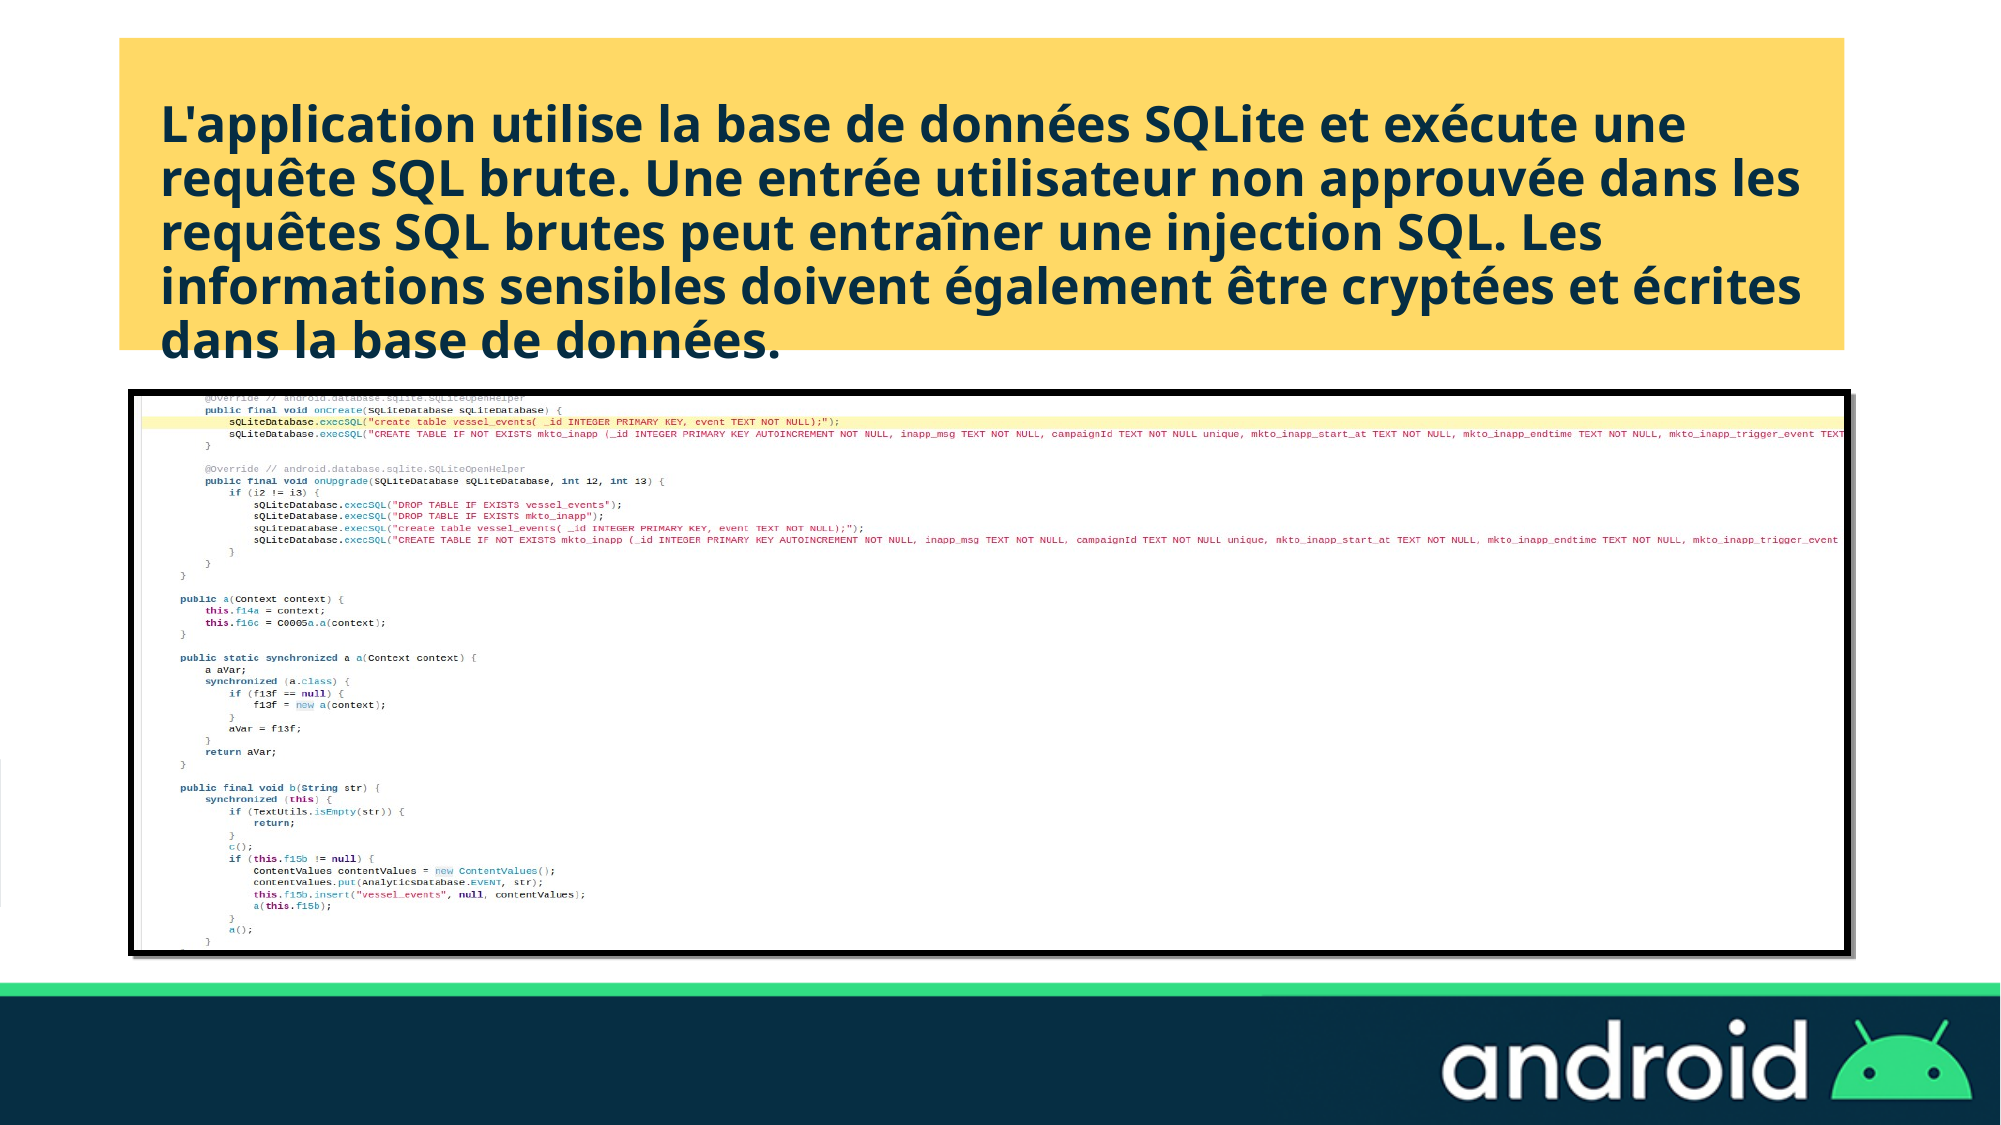

# L'application utilise la base de données SQLite et exécute une requête SQL brute. Une entrée utilisateur non approuvée dans les requêtes SQL brutes peut entraîner une injection SQL. Les informations sensibles doivent également être cryptées et écrites dans la base de données.